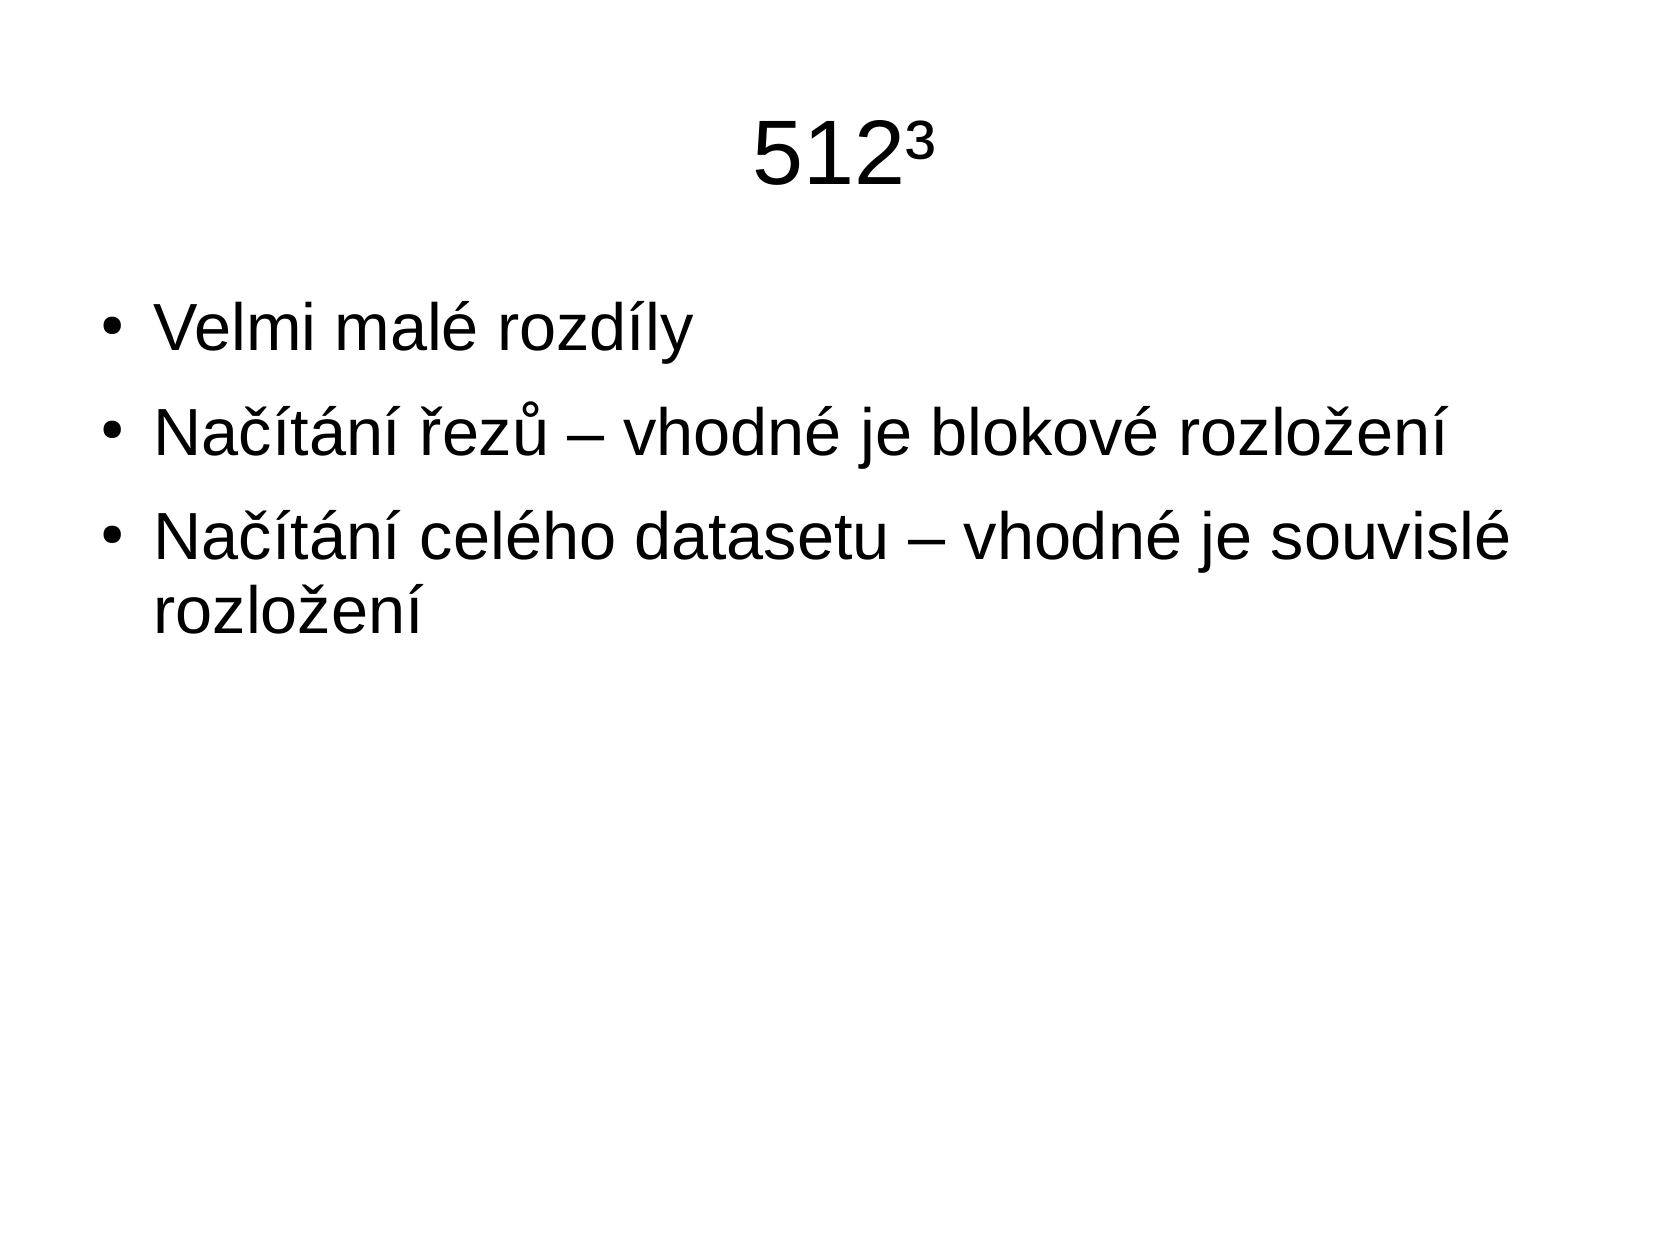

# 512³
Velmi malé rozdíly
Načítání řezů – vhodné je blokové rozložení
Načítání celého datasetu – vhodné je souvislé rozložení